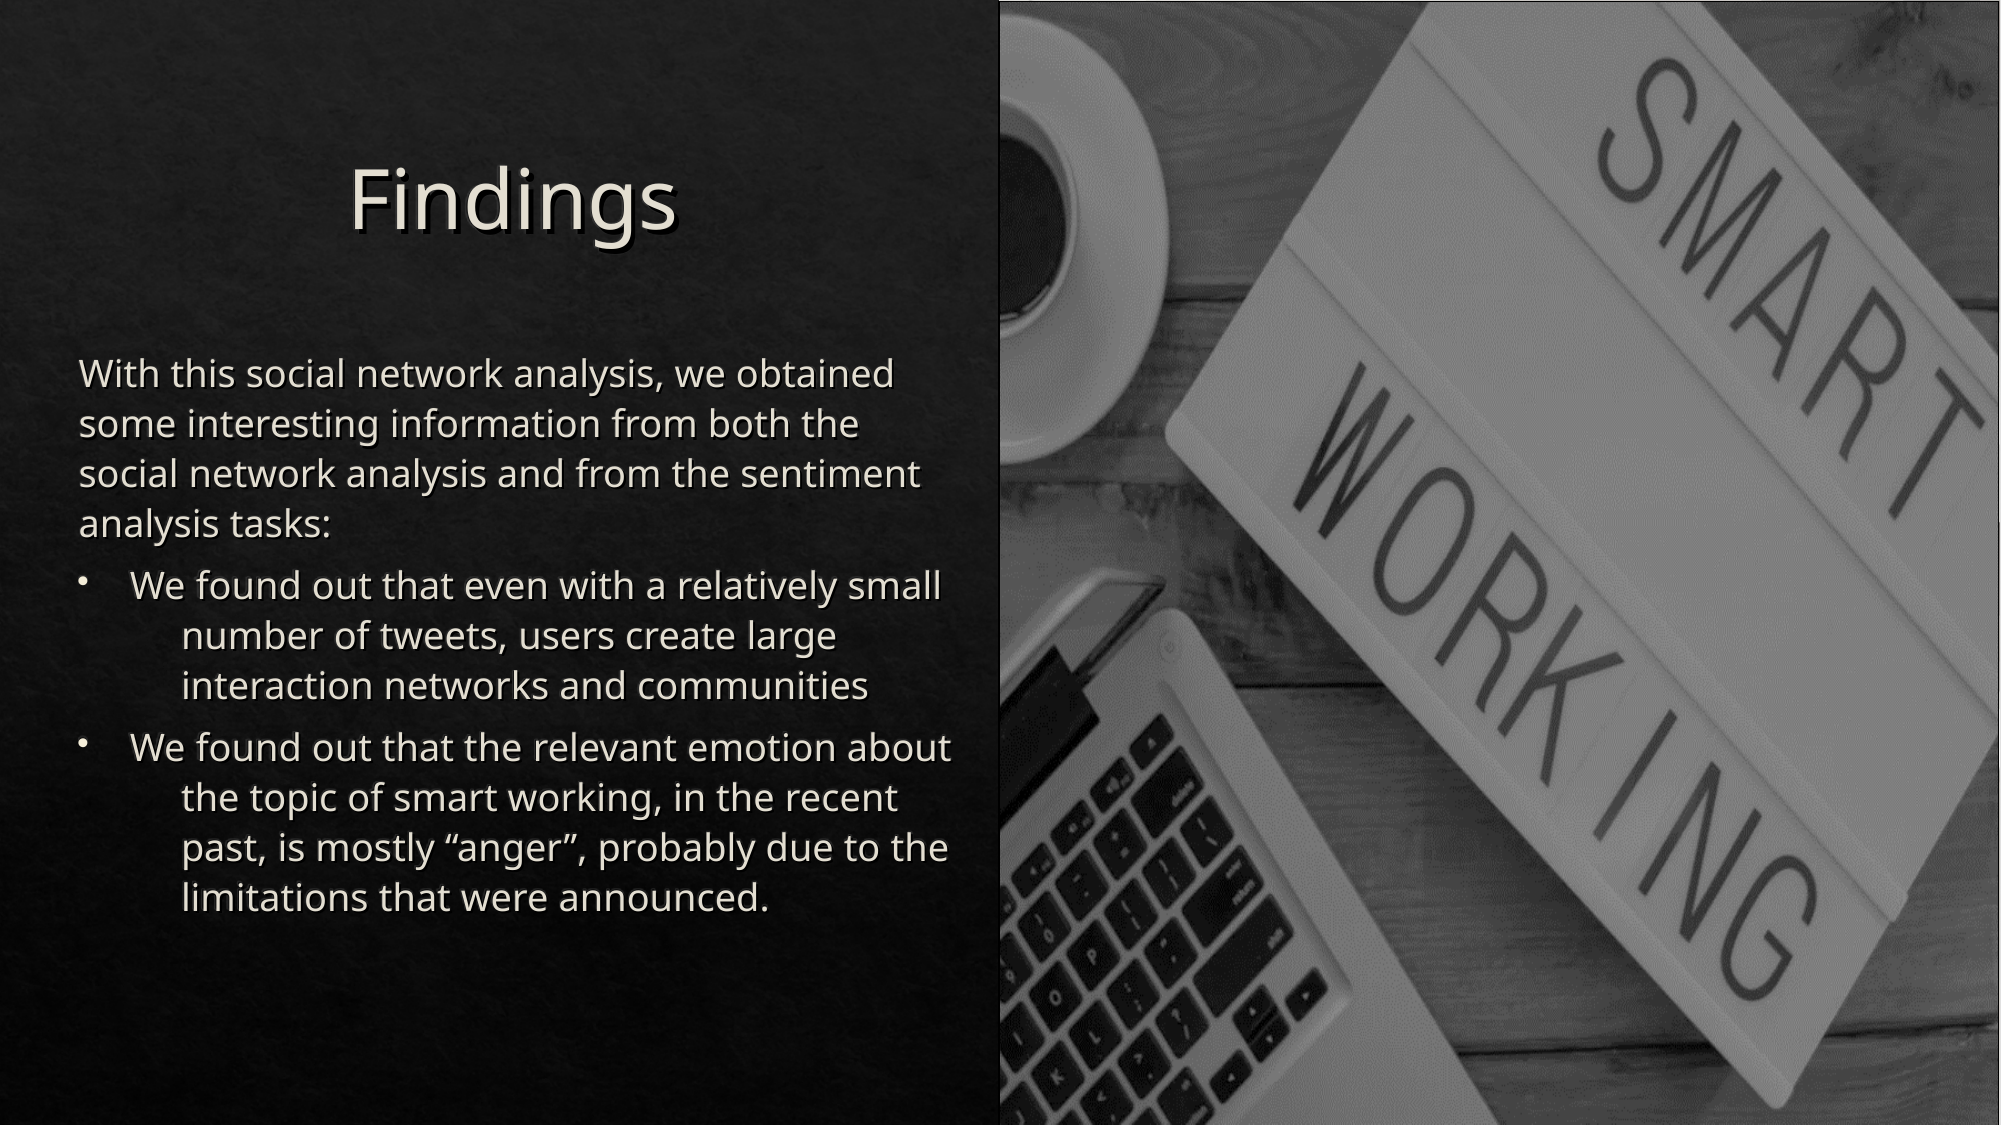

# Findings
With this social network analysis, we obtained some interesting information from both the social network analysis and from the sentiment analysis tasks:
We found out that even with a relatively small number of tweets, users create large interaction networks and communities
We found out that the relevant emotion about the topic of smart working, in the recent past, is mostly “anger”, probably due to the limitations that were announced.